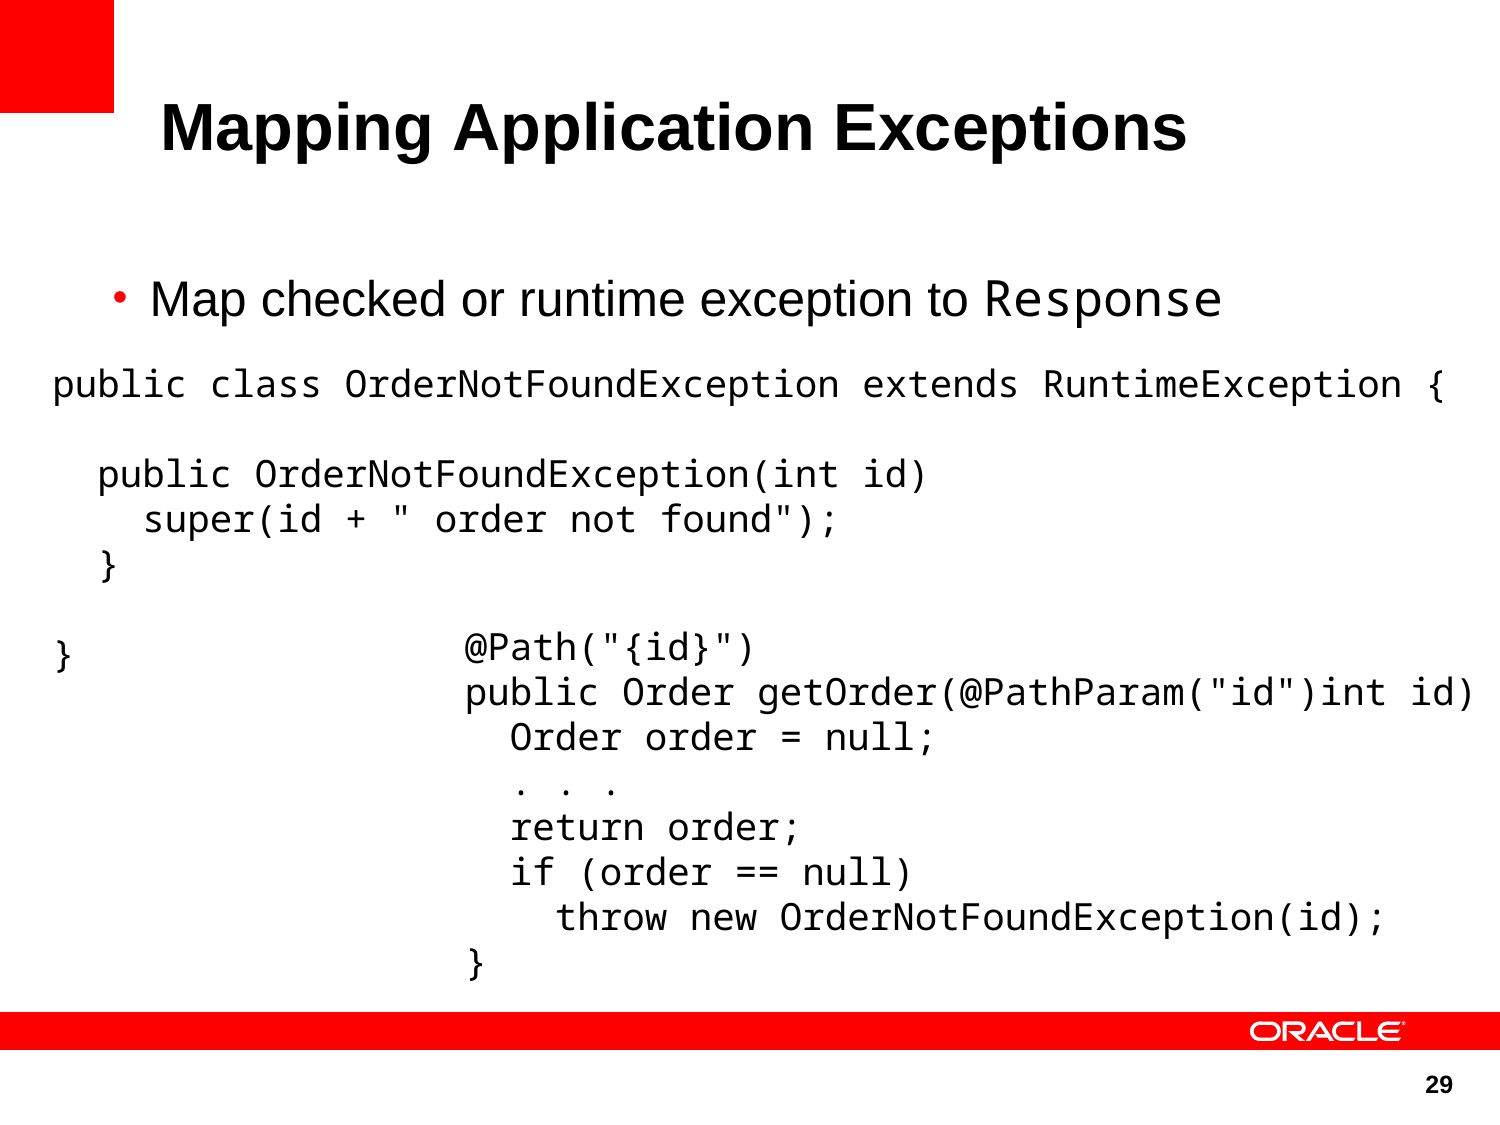

# Mapping Application Exceptions
Map checked or runtime exception to Response
public class OrderNotFoundException extends RuntimeException {
 public OrderNotFoundException(int id)
 super(id + " order not found");
 }
}
@Path("{id}")
public Order getOrder(@PathParam("id")int id) {
 Order order = null;
 . . .
 return order;
 if (order == null)
 throw new OrderNotFoundException(id);
}